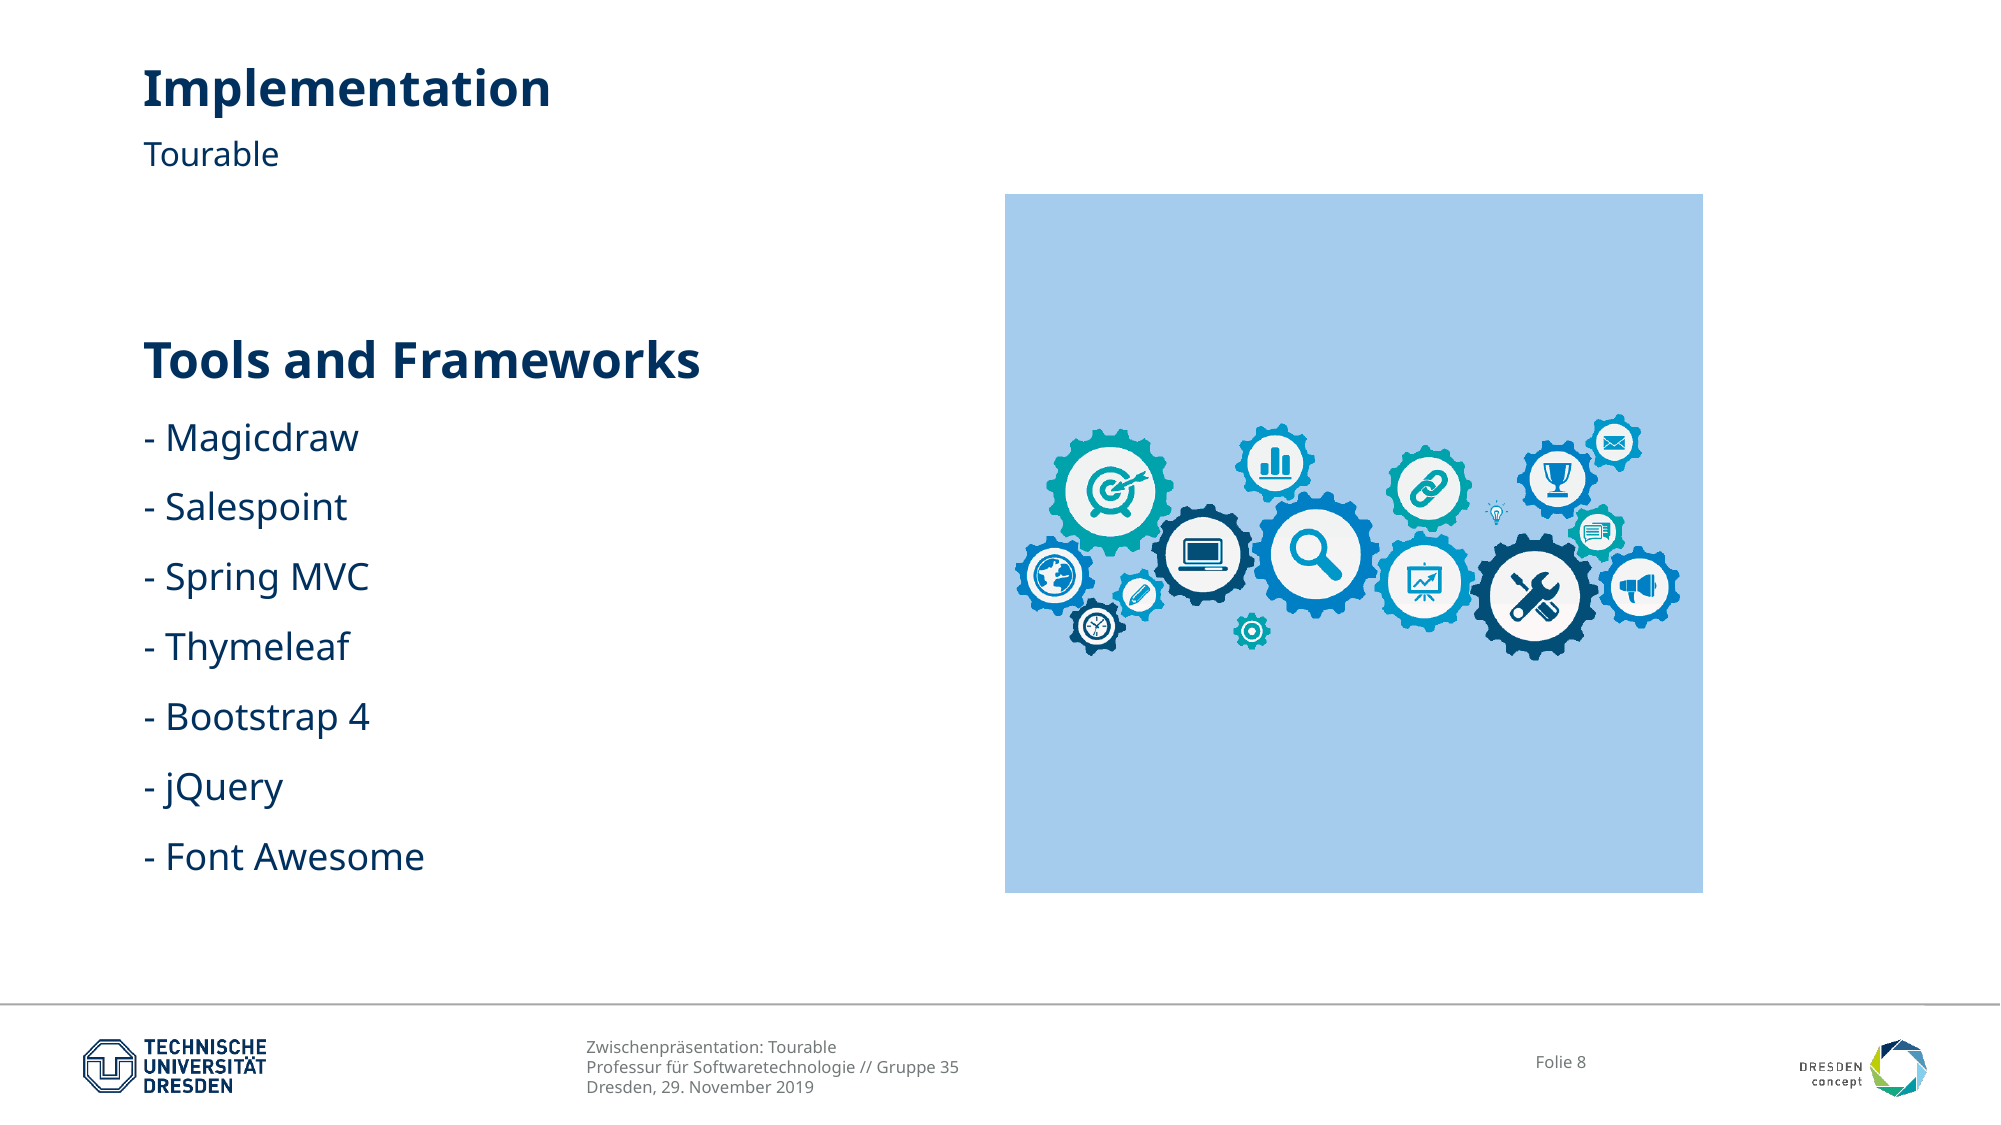

# Implementation Tourable
Tools and Frameworks
- Magicdraw
- Salespoint
- Spring MVC
- Thymeleaf
- Bootstrap 4
- jQuery
- Font Awesome